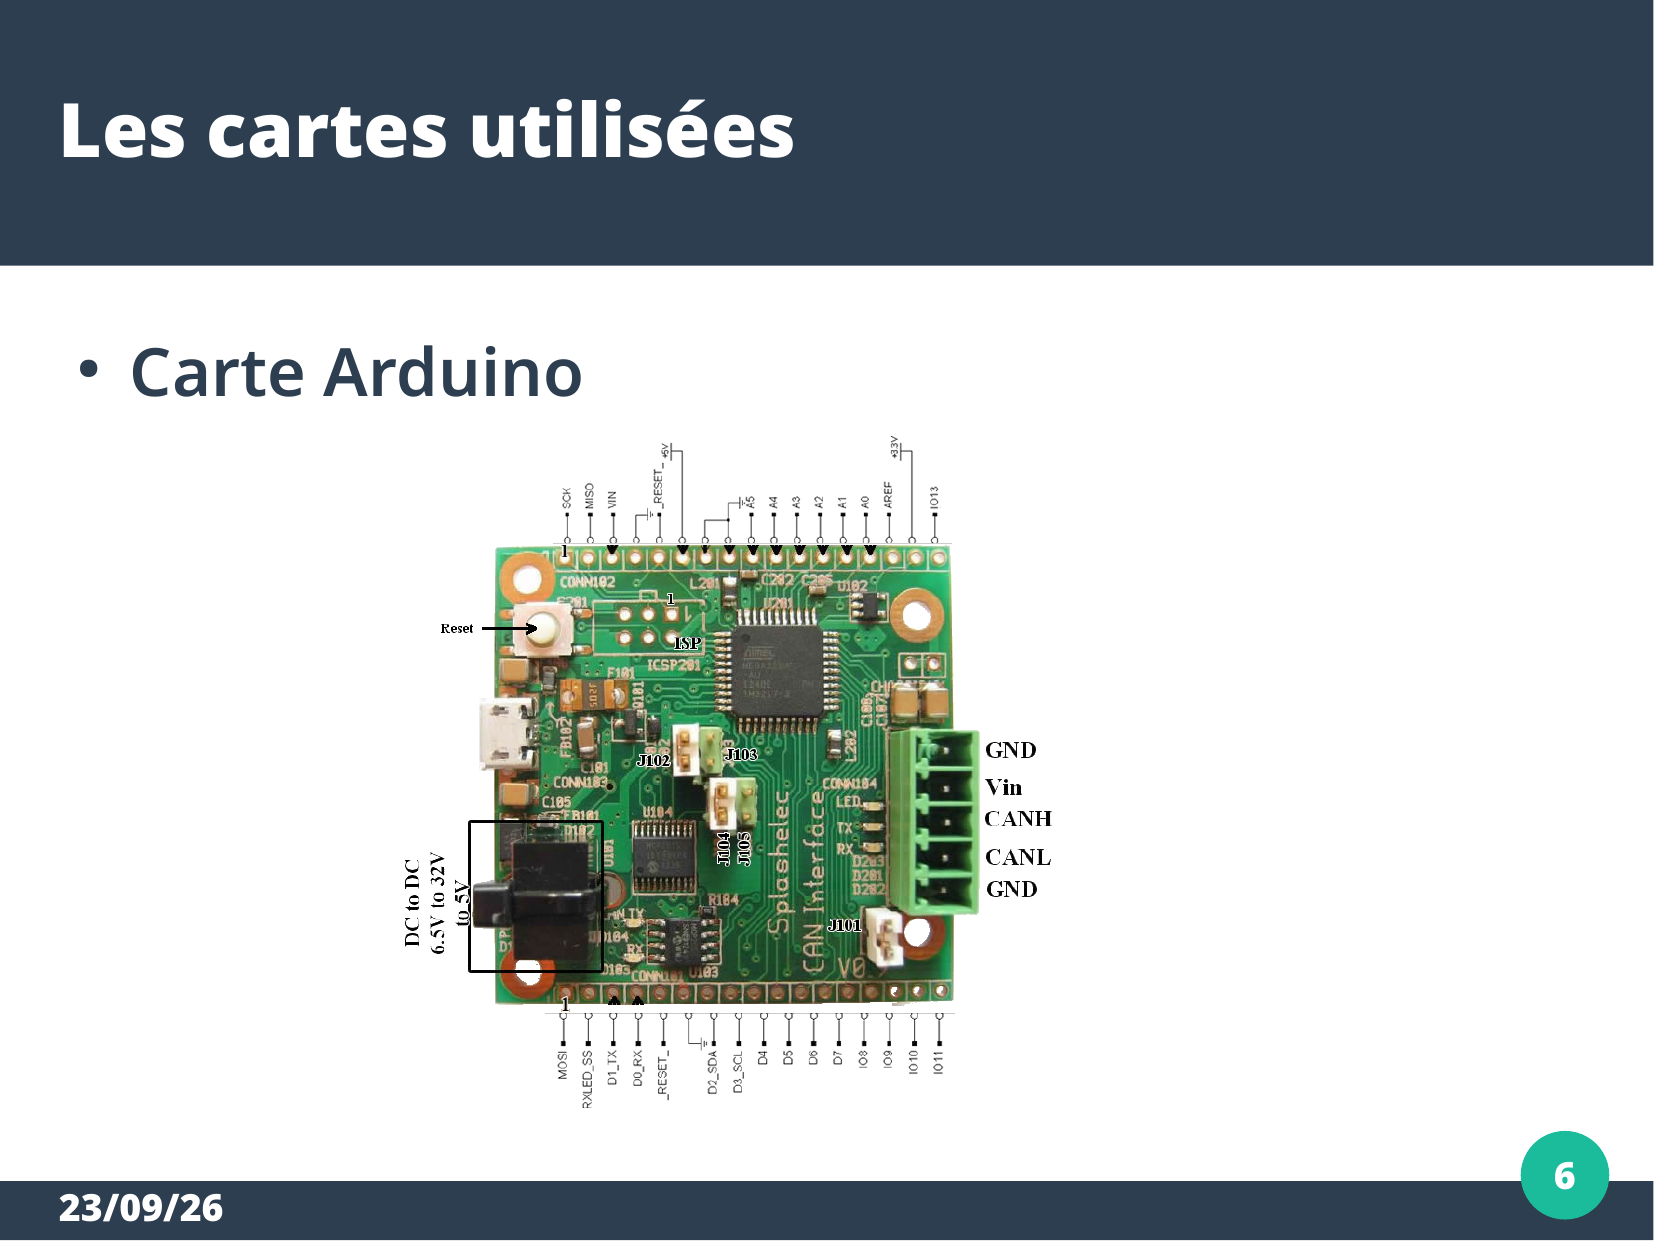

# Les cartes utilisées
Carte Arduino
6